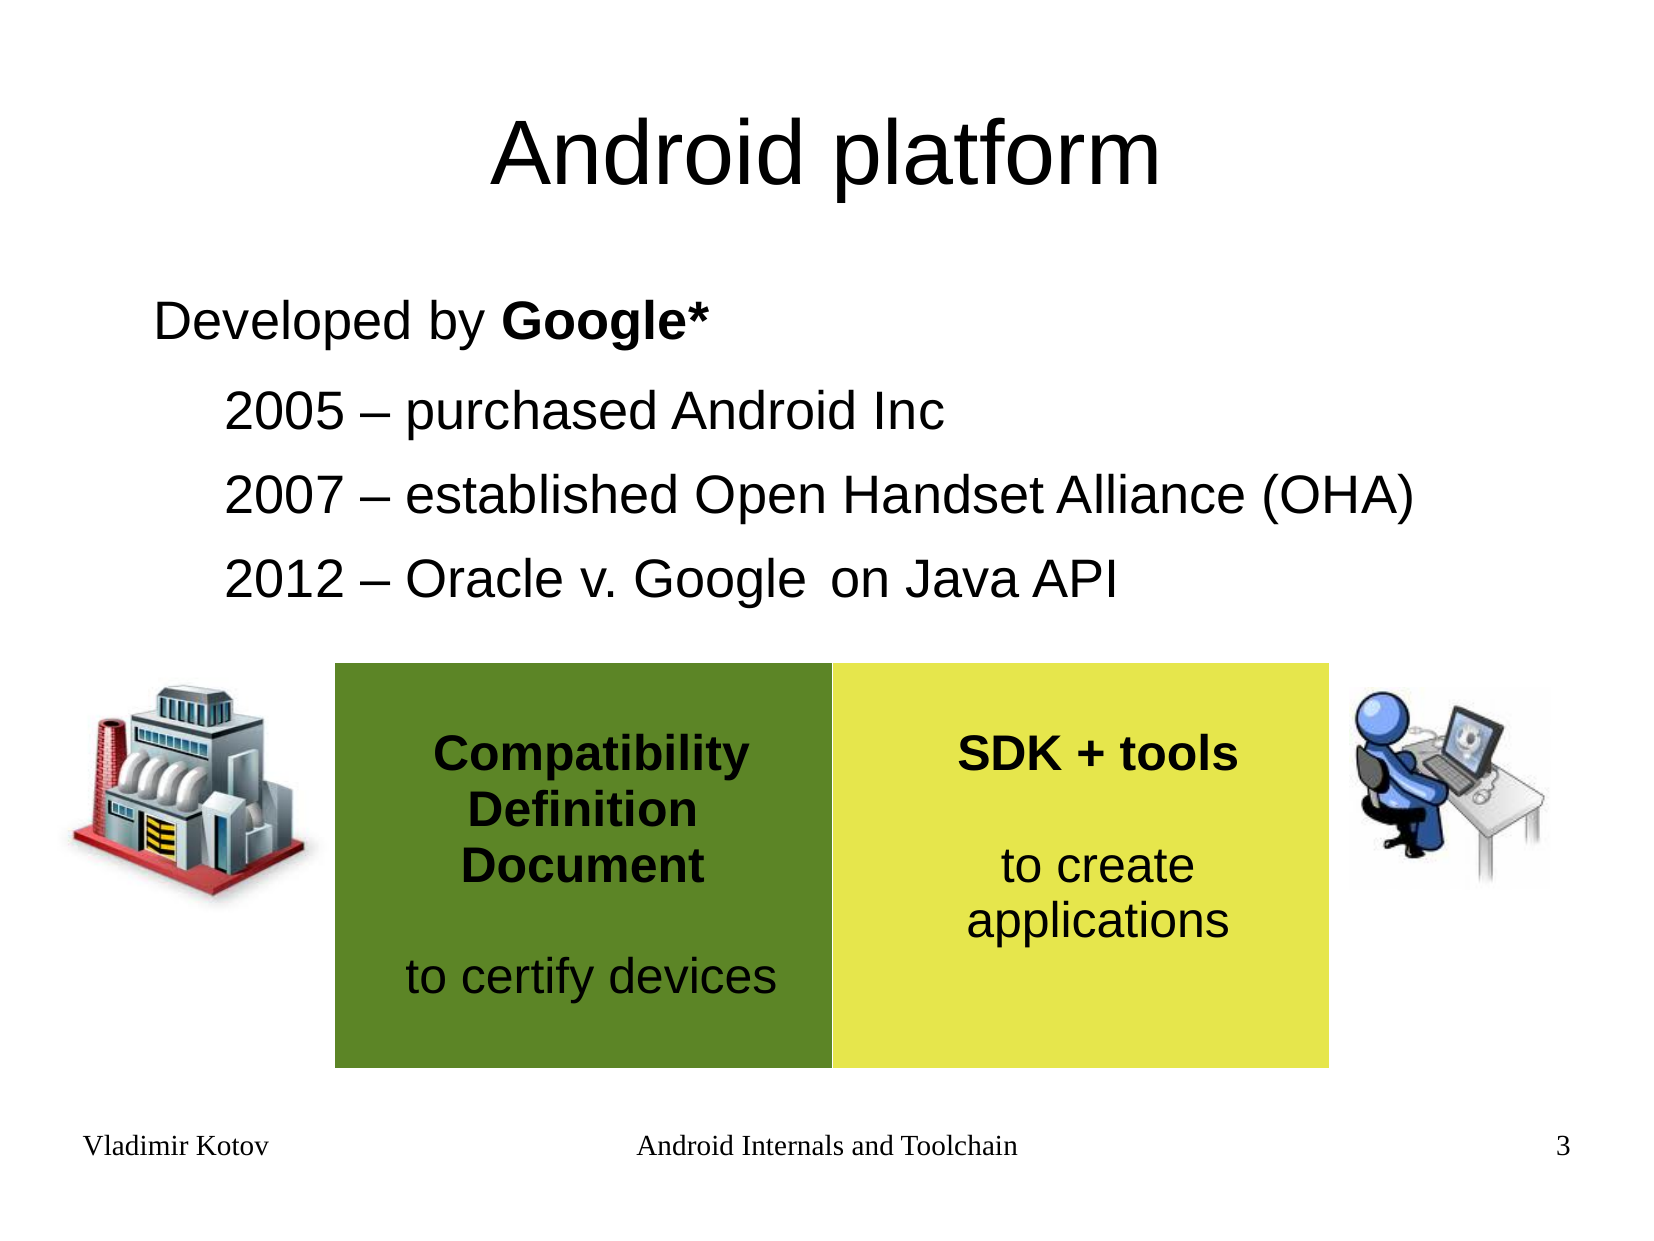

# Android platform
Developed by Google*
2005 – purchased Android Inc
2007 – established Open Handset Alliance (OHA)
2012 – Oracle v. Google	 on Java API
| Compatibility Definition Document to certify devices | SDK + tools to create applications |
| --- | --- |
Vladimir Kotov
Android Internals and Toolchain
3